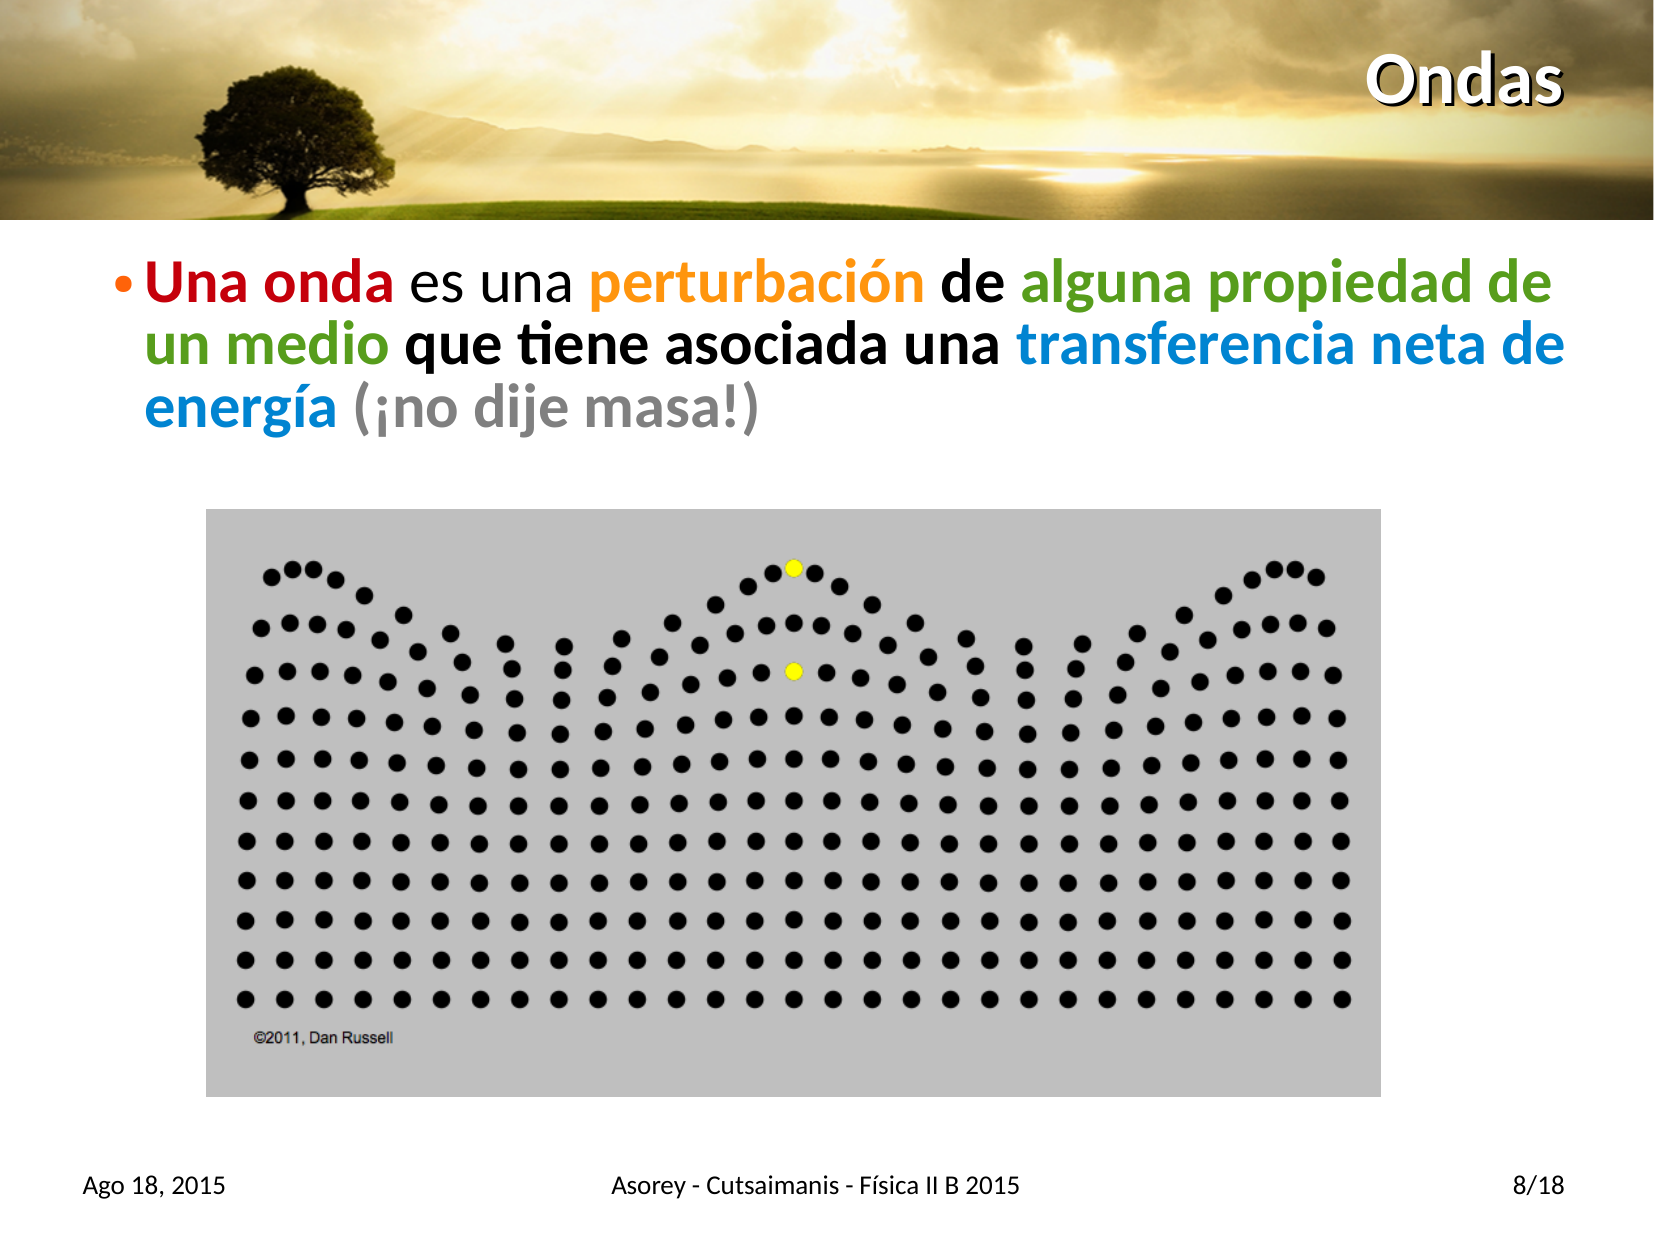

# Ondas
Una onda es una perturbación de alguna propiedad de un medio que tiene asociada una transferencia neta de energía (¡no dije masa!)
Ago 18, 2015
Asorey - Cutsaimanis - Física II B 2015
8